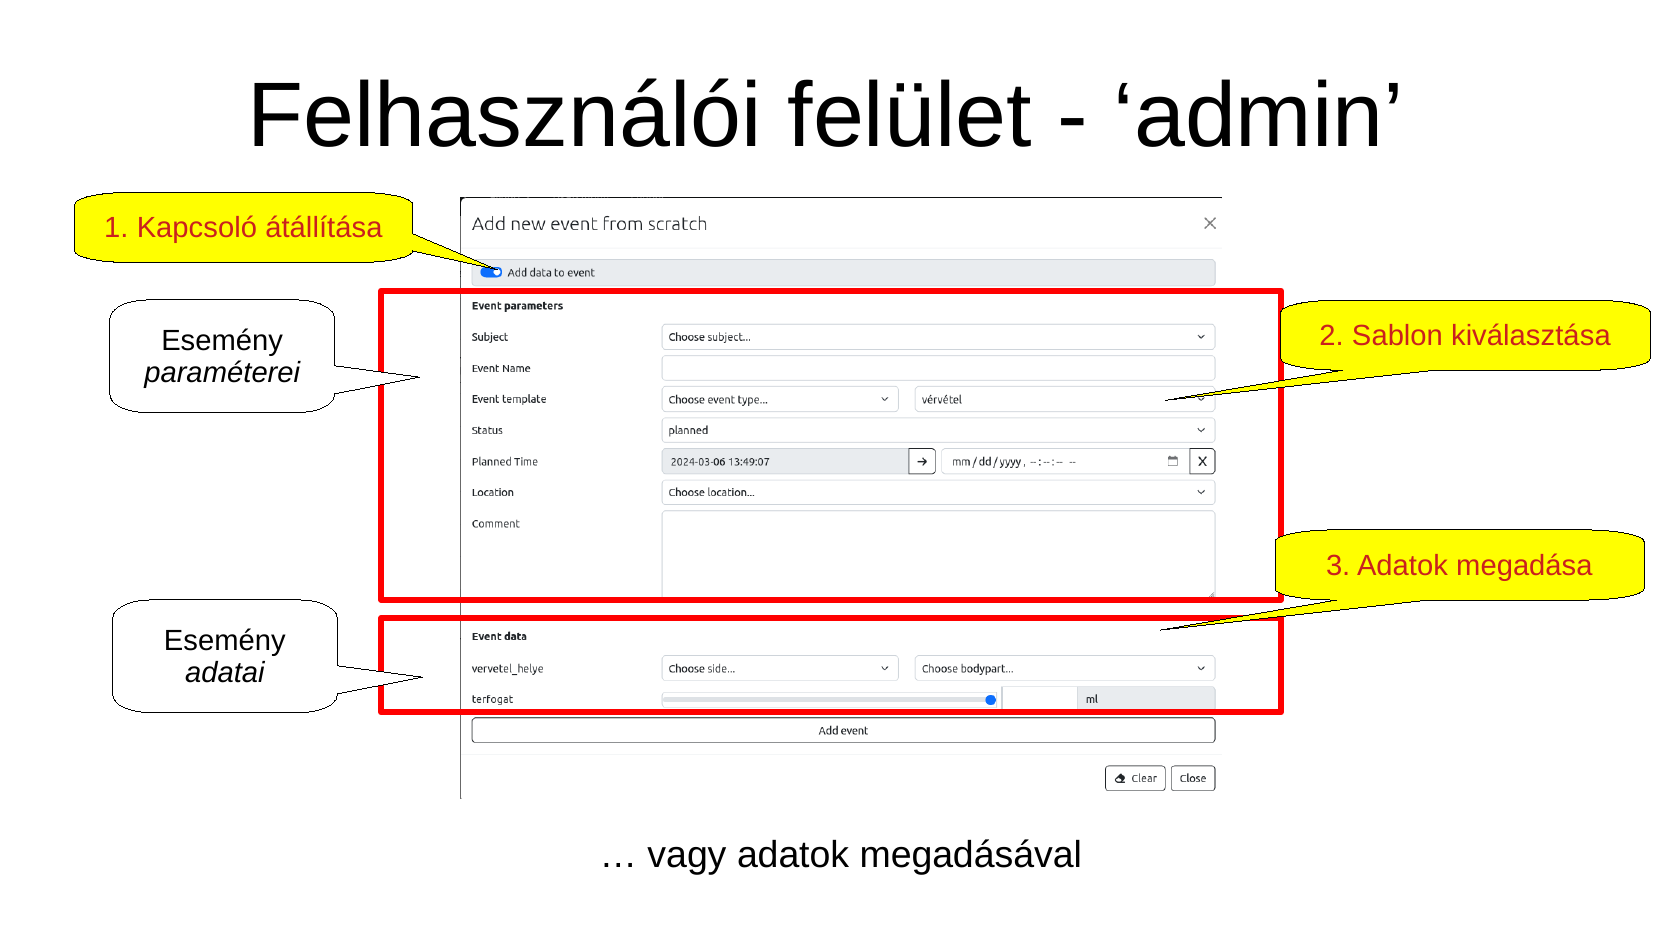

# Felhasználói felület - ‘admin’
1. Kapcsoló átállítása
… vagy adatok megadásával
Esemény paraméterei
2. Sablon kiválasztása
3. Adatok megadása
Esemény adatai